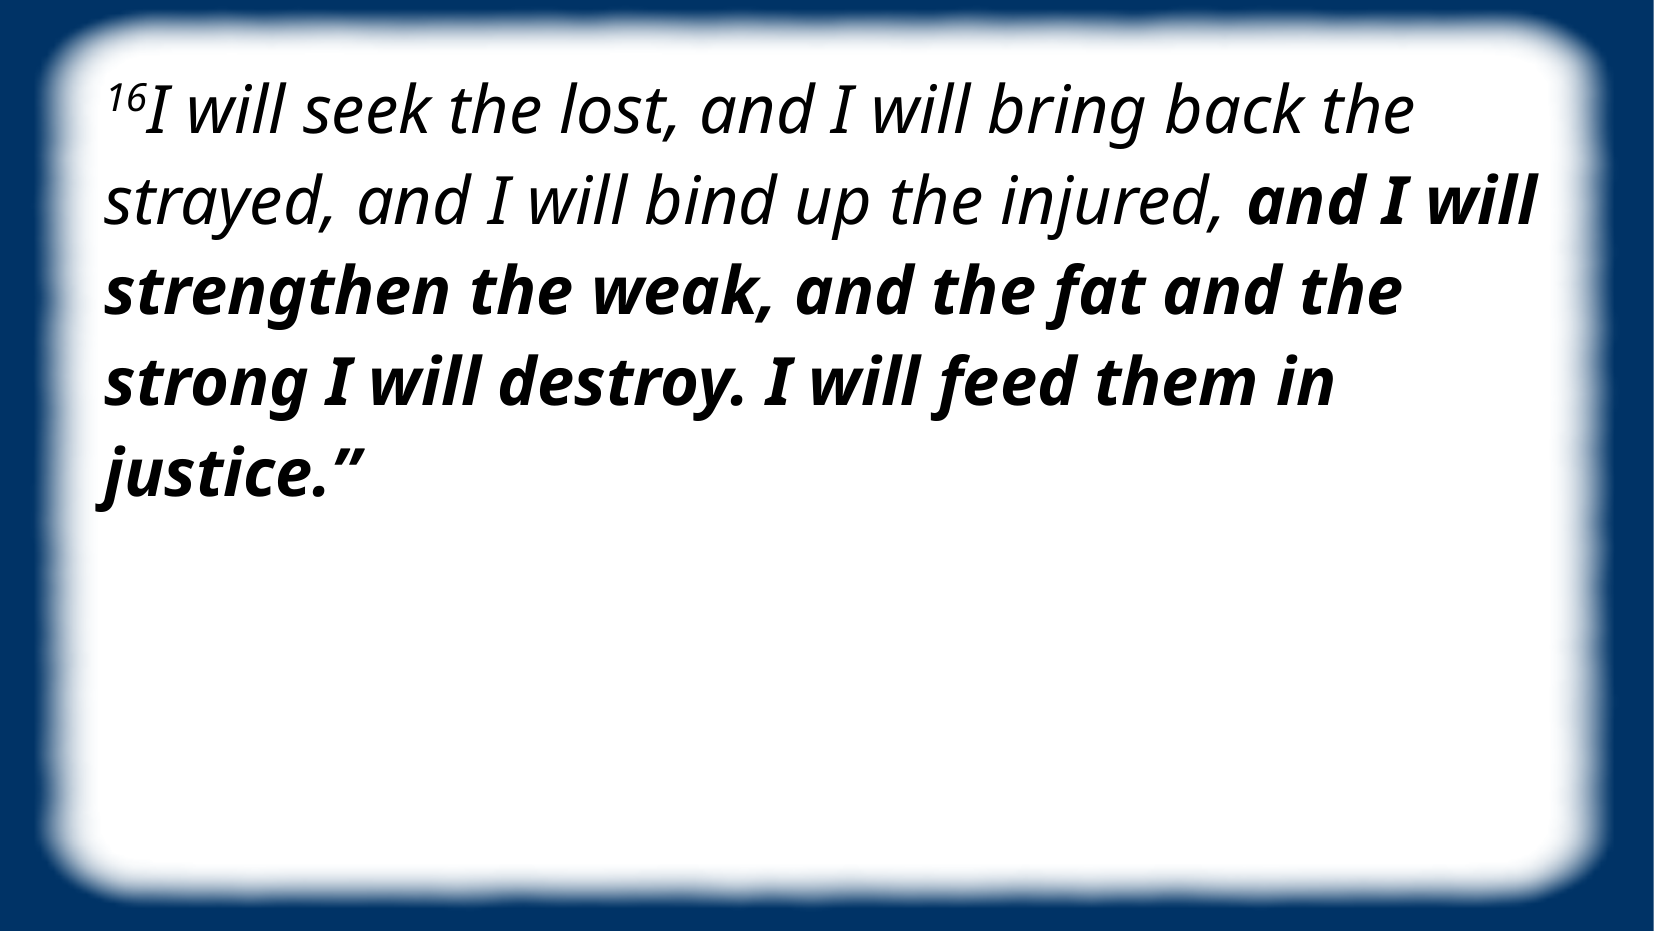

16I will seek the lost, and I will bring back the strayed, and I will bind up the injured, and I will strengthen the weak, and the fat and the strong I will destroy. I will feed them in justice.”